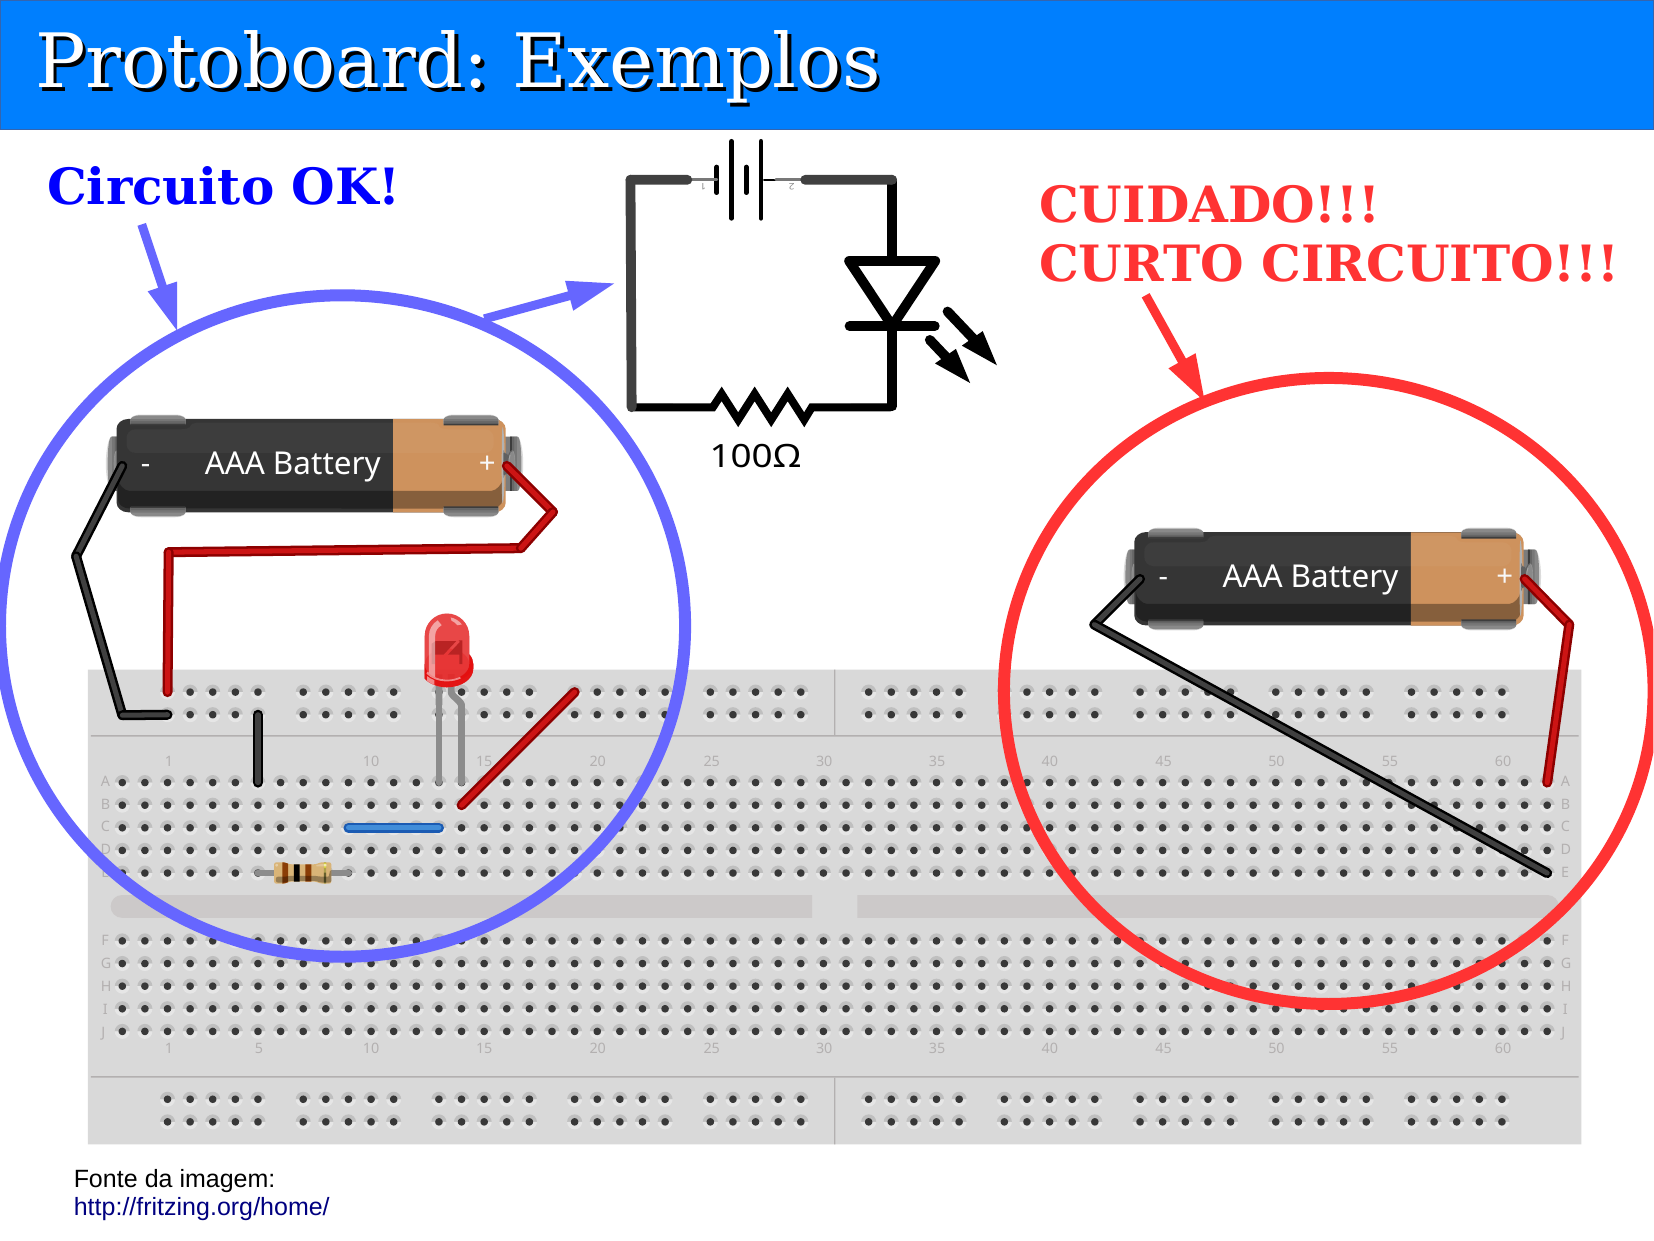

Protoboard: Exemplos
Circuito OK!
# CUIDADO!!! CURTO CIRCUITO!!!
Fonte da imagem:
http://fritzing.org/home/